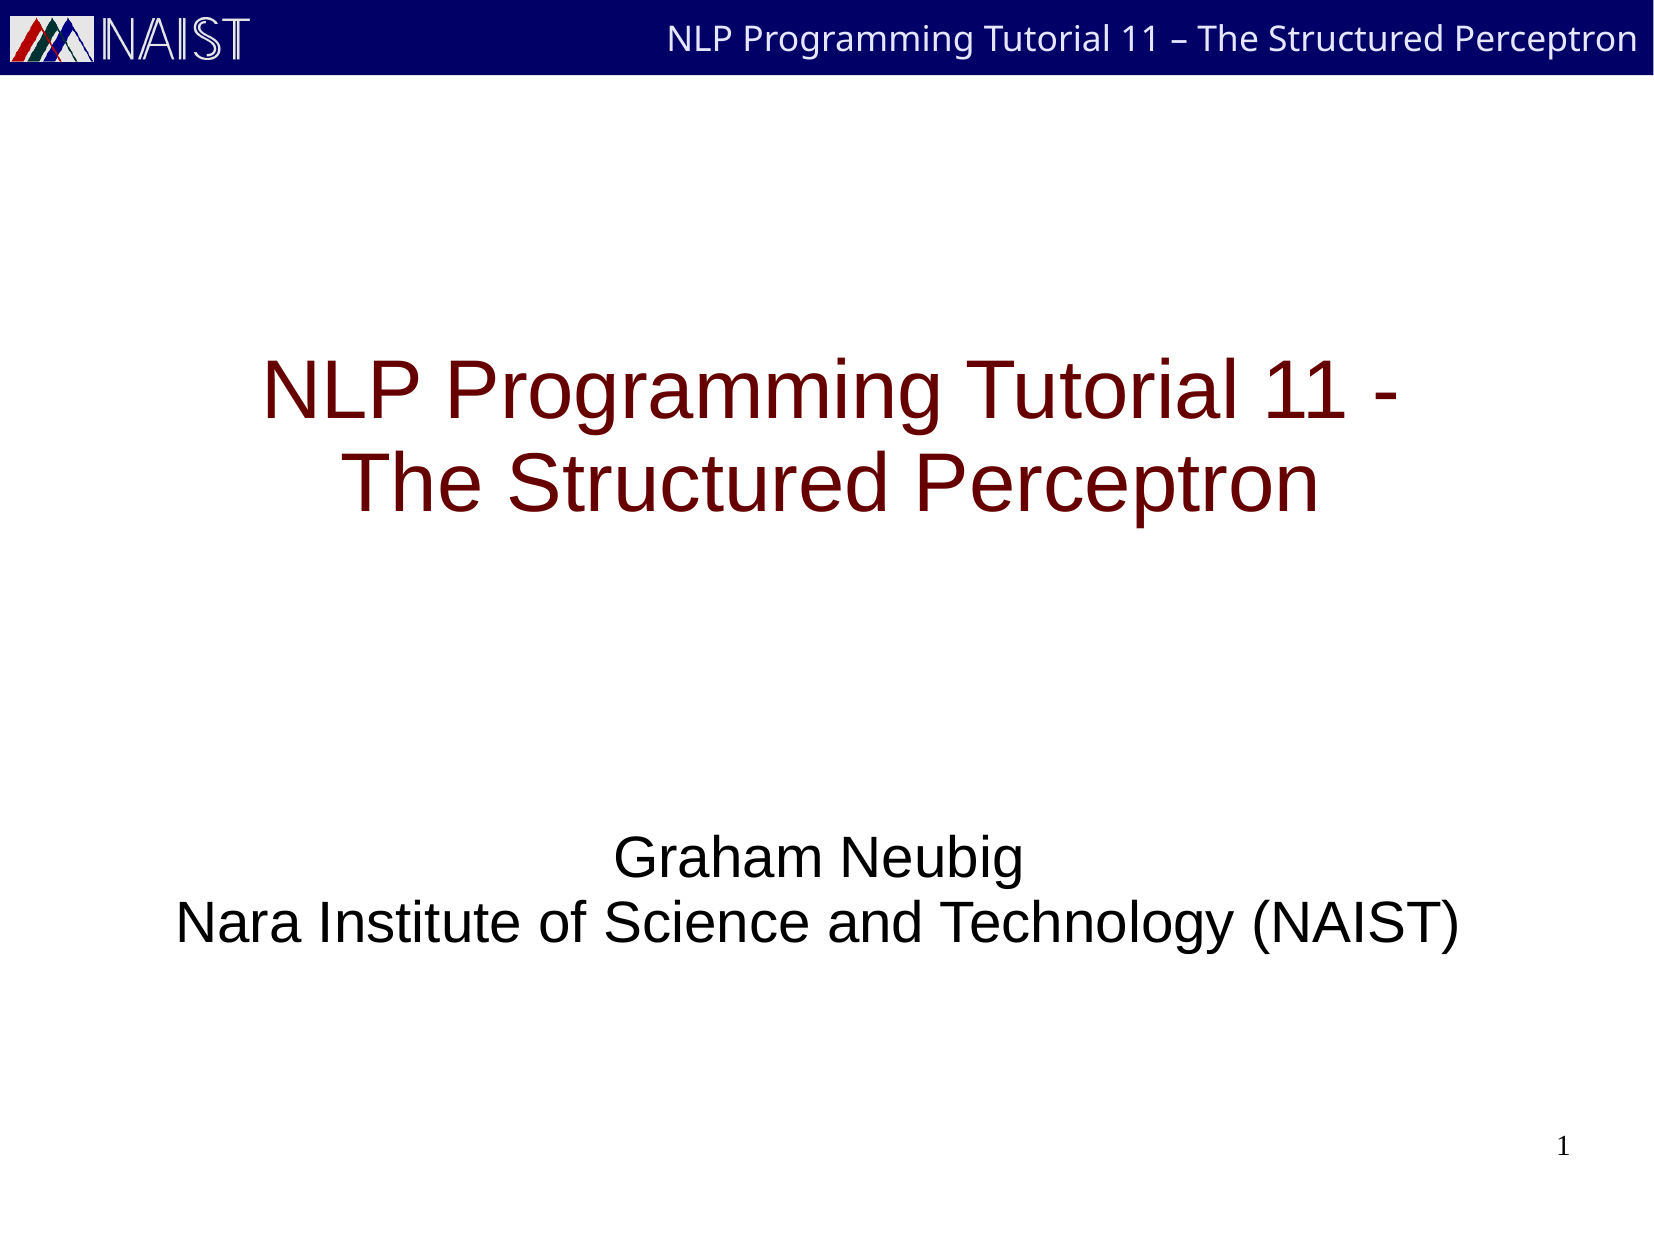

# NLP Programming Tutorial 11 - The Structured Perceptron
Graham Neubig
Nara Institute of Science and Technology (NAIST)
1